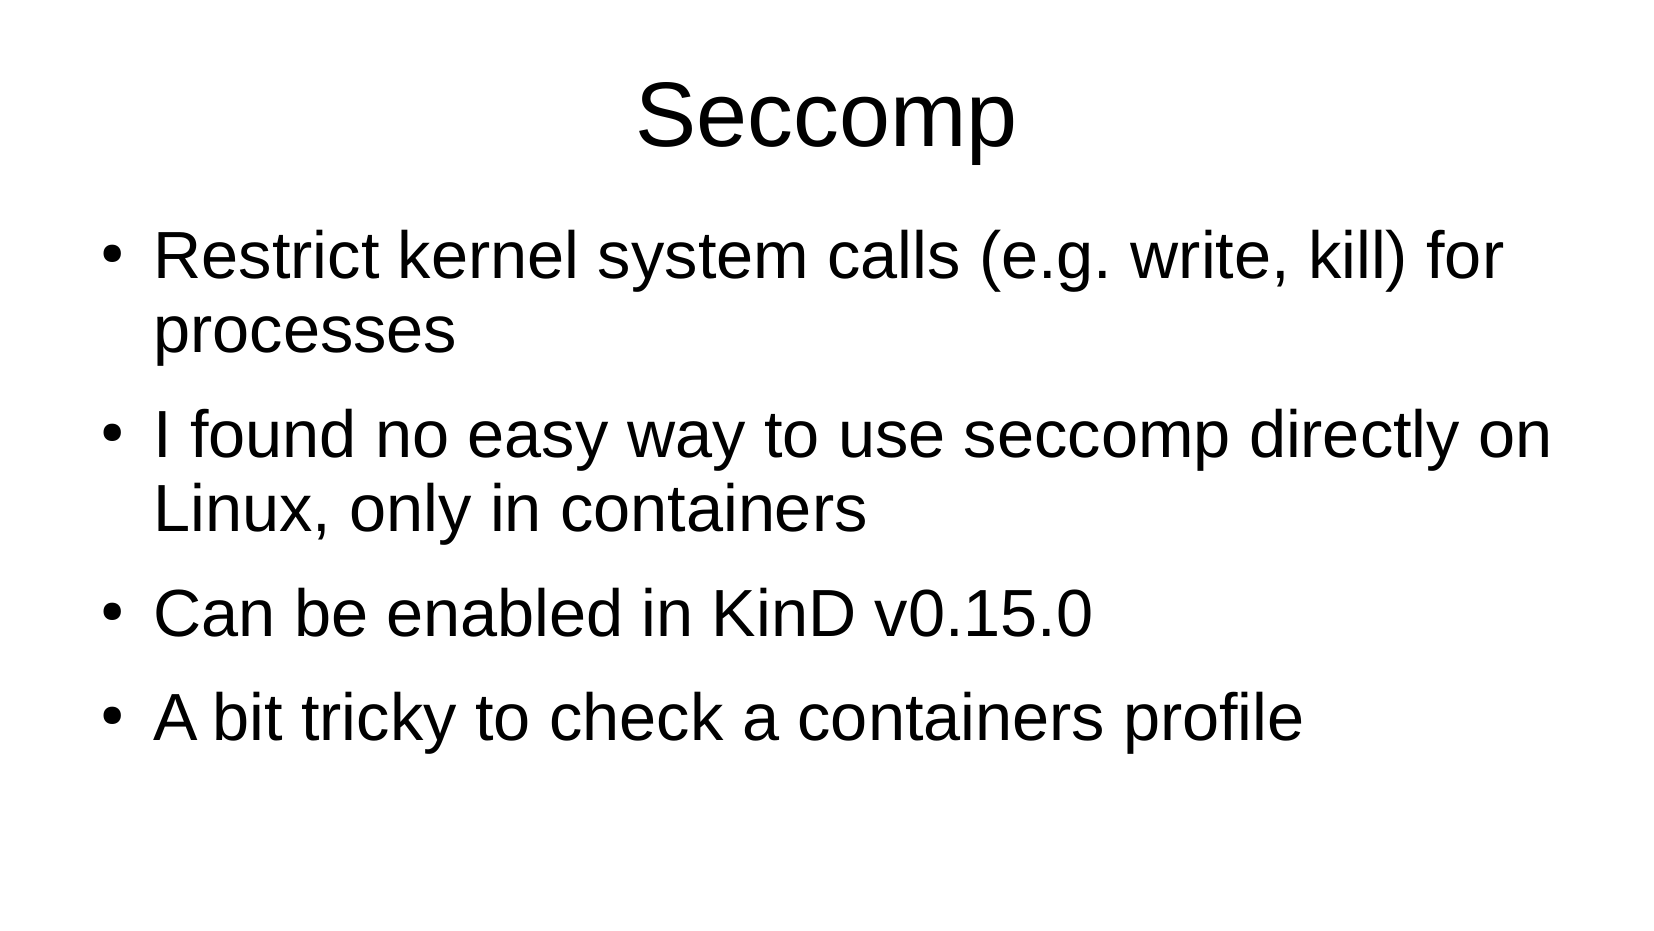

# Seccomp
Restrict kernel system calls (e.g. write, kill) for processes
I found no easy way to use seccomp directly on Linux, only in containers
Can be enabled in KinD v0.15.0
A bit tricky to check a containers profile